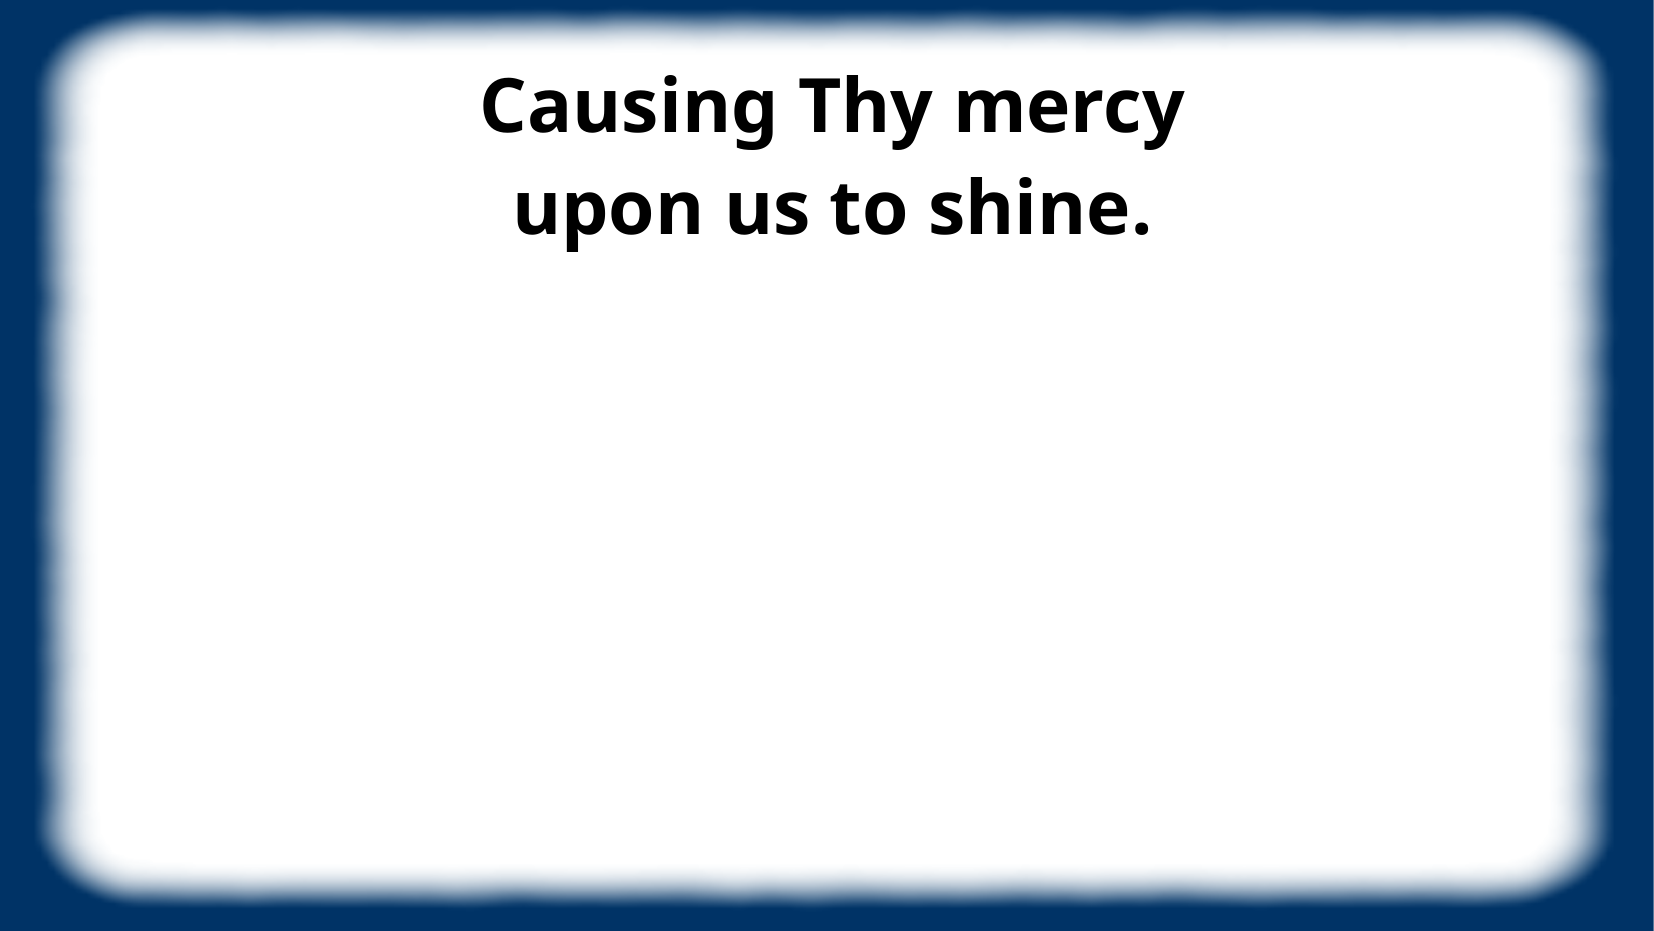

Causing Thy mercy
upon us to shine.